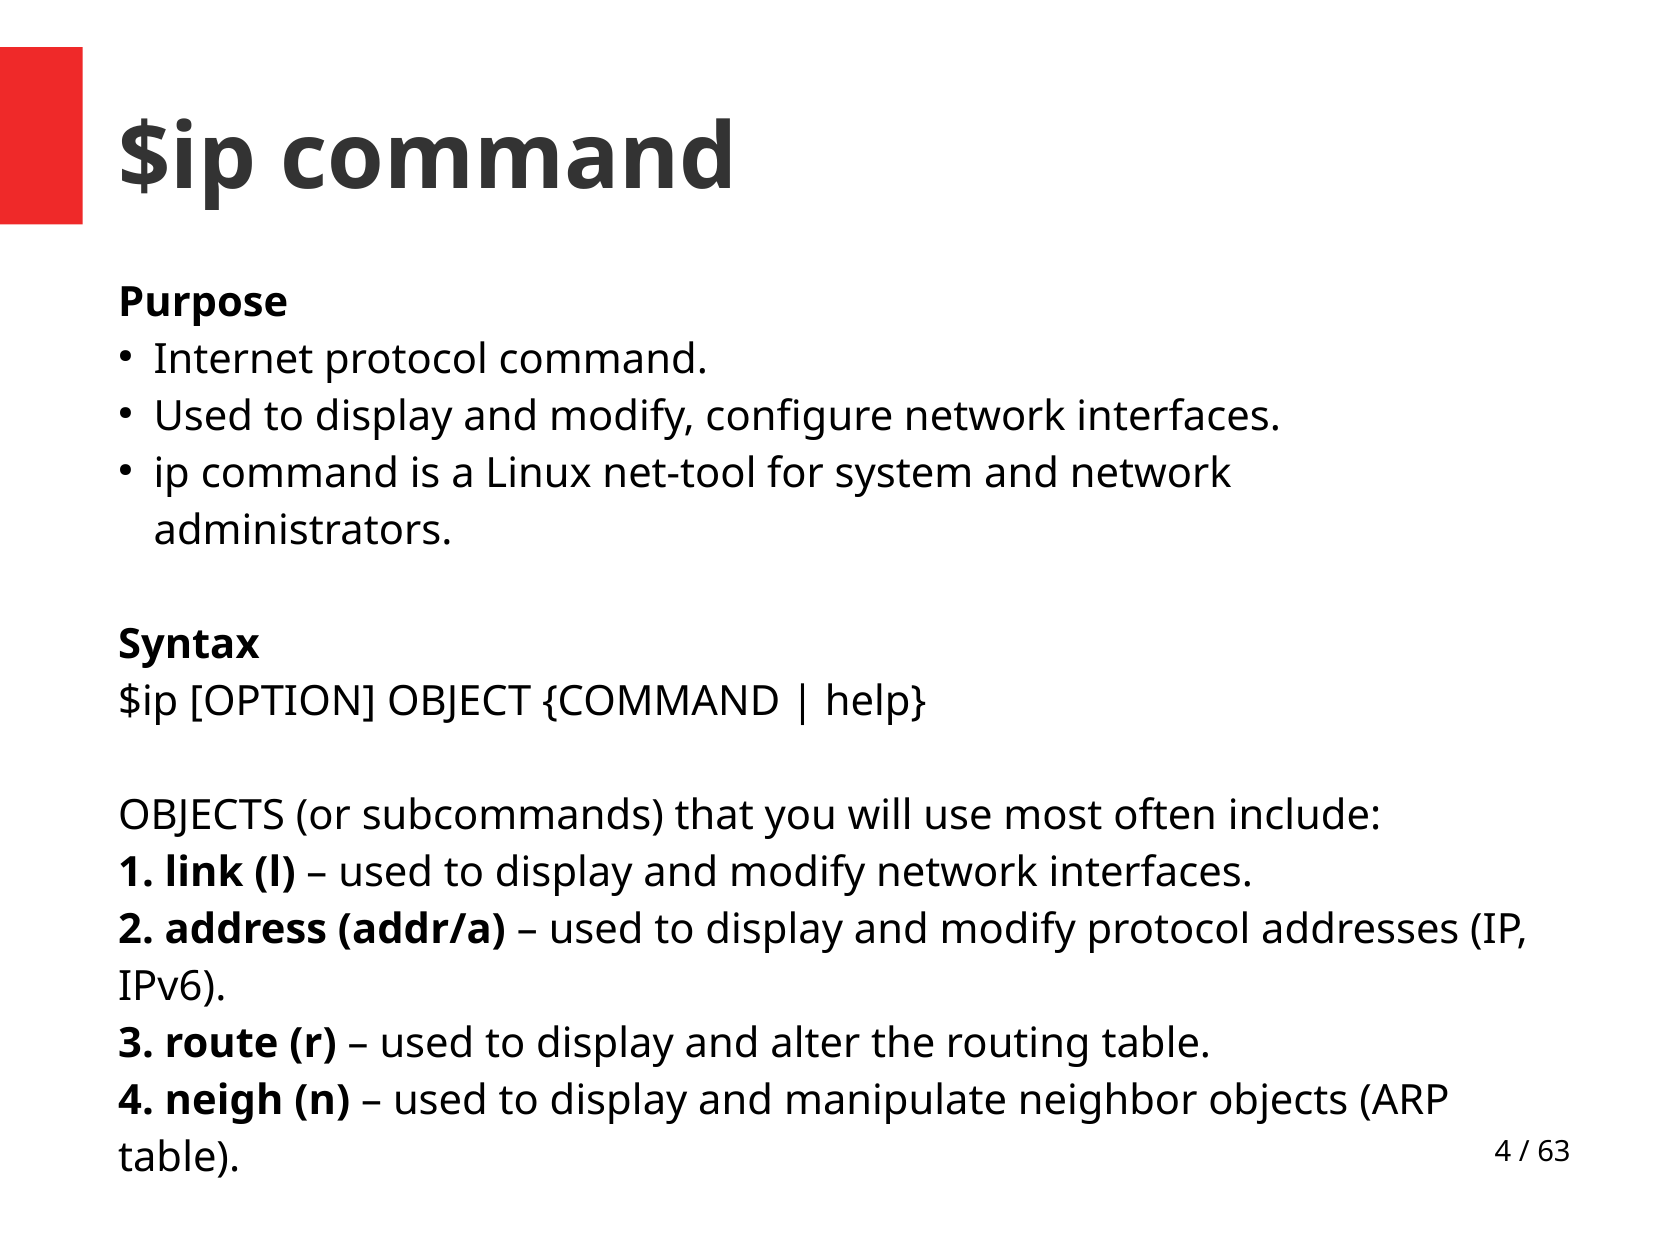

# $ip command
Purpose
Internet protocol command.
Used to display and modify, configure network interfaces.
ip command is a Linux net-tool for system and network administrators.
Syntax
$ip [OPTION] OBJECT {COMMAND | help}
OBJECTS (or subcommands) that you will use most often include:
1. link (l) – used to display and modify network interfaces.
2. address (addr/a) – used to display and modify protocol addresses (IP, IPv6).
3. route (r) – used to display and alter the routing table.
4. neigh (n) – used to display and manipulate neighbor objects (ARP table).
4